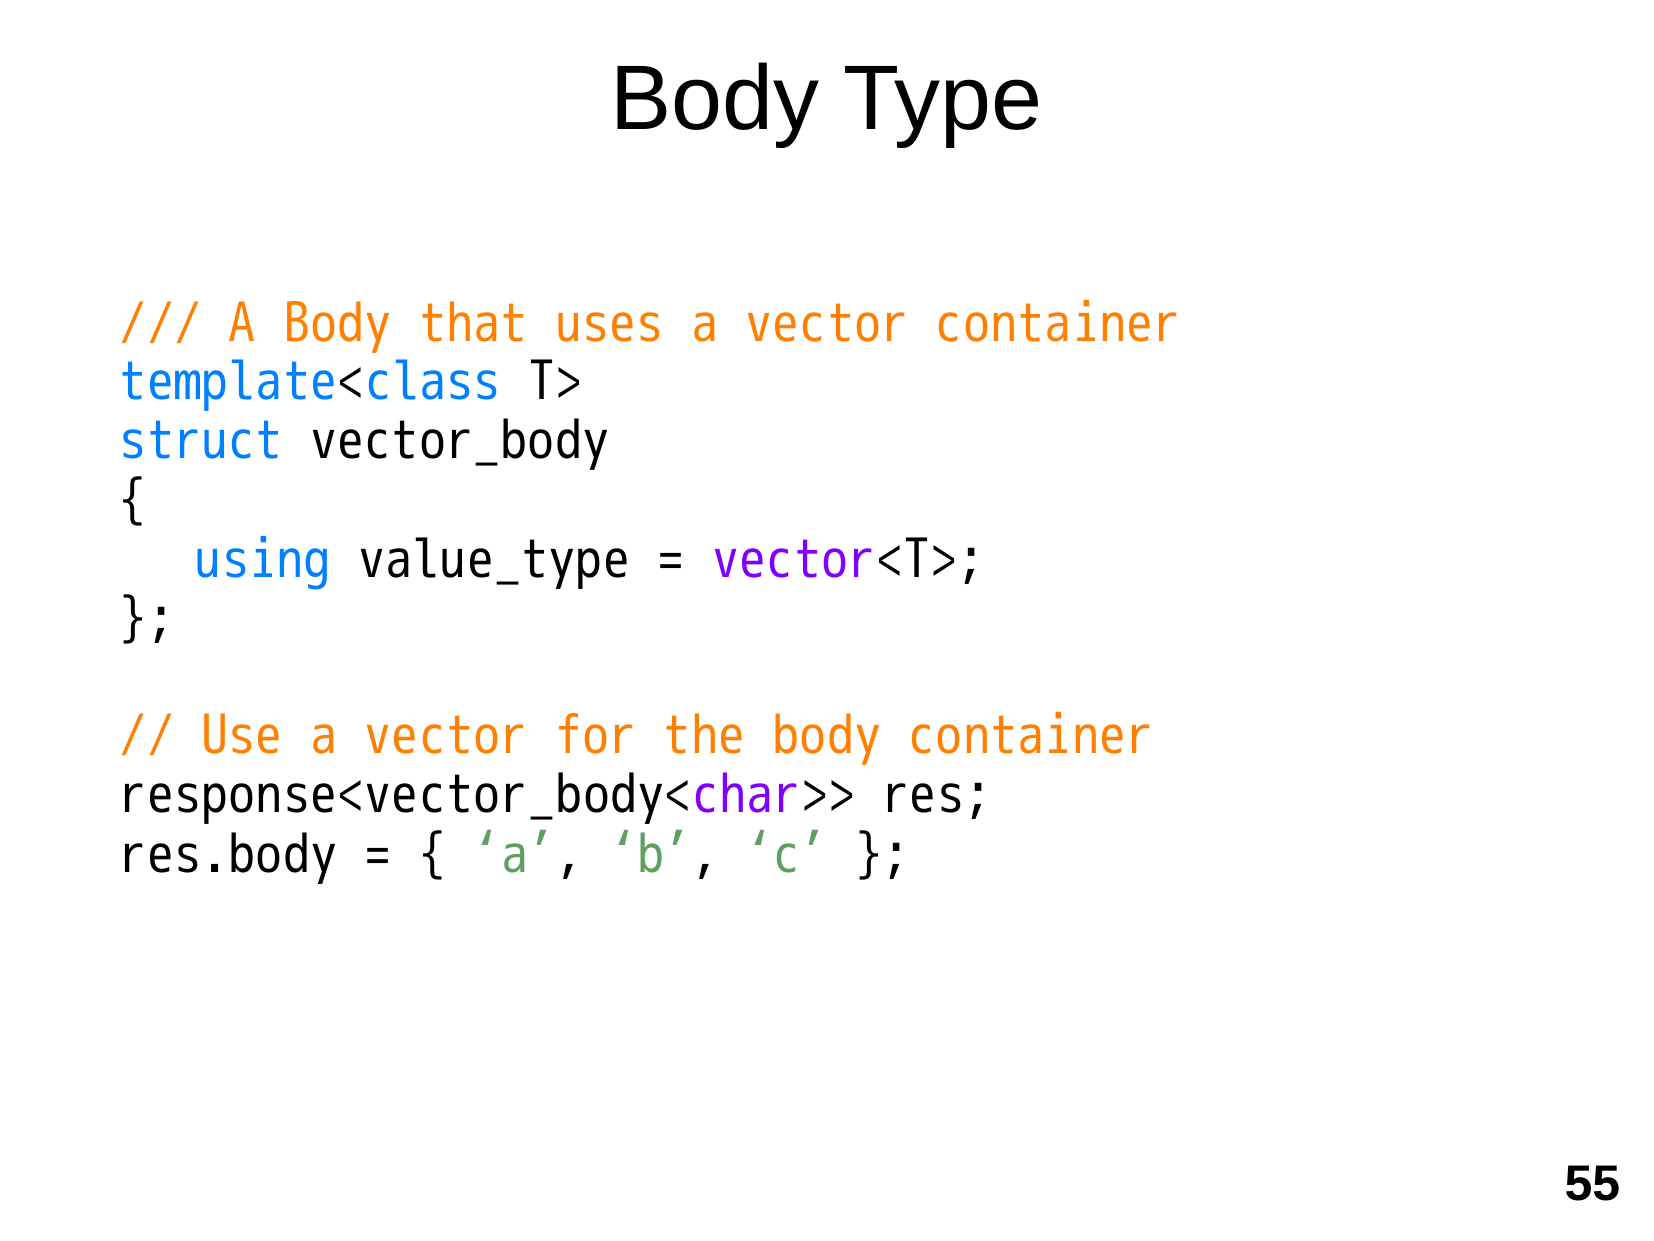

# Body Type
/// A Body that uses a vector container
template<class T>
struct vector_body
{
	using value_type = vector<T>;
};
// Use a vector for the body container
response<vector_body<char>> res;
res.body = { ‘a’, ‘b’, ‘c’ };
55